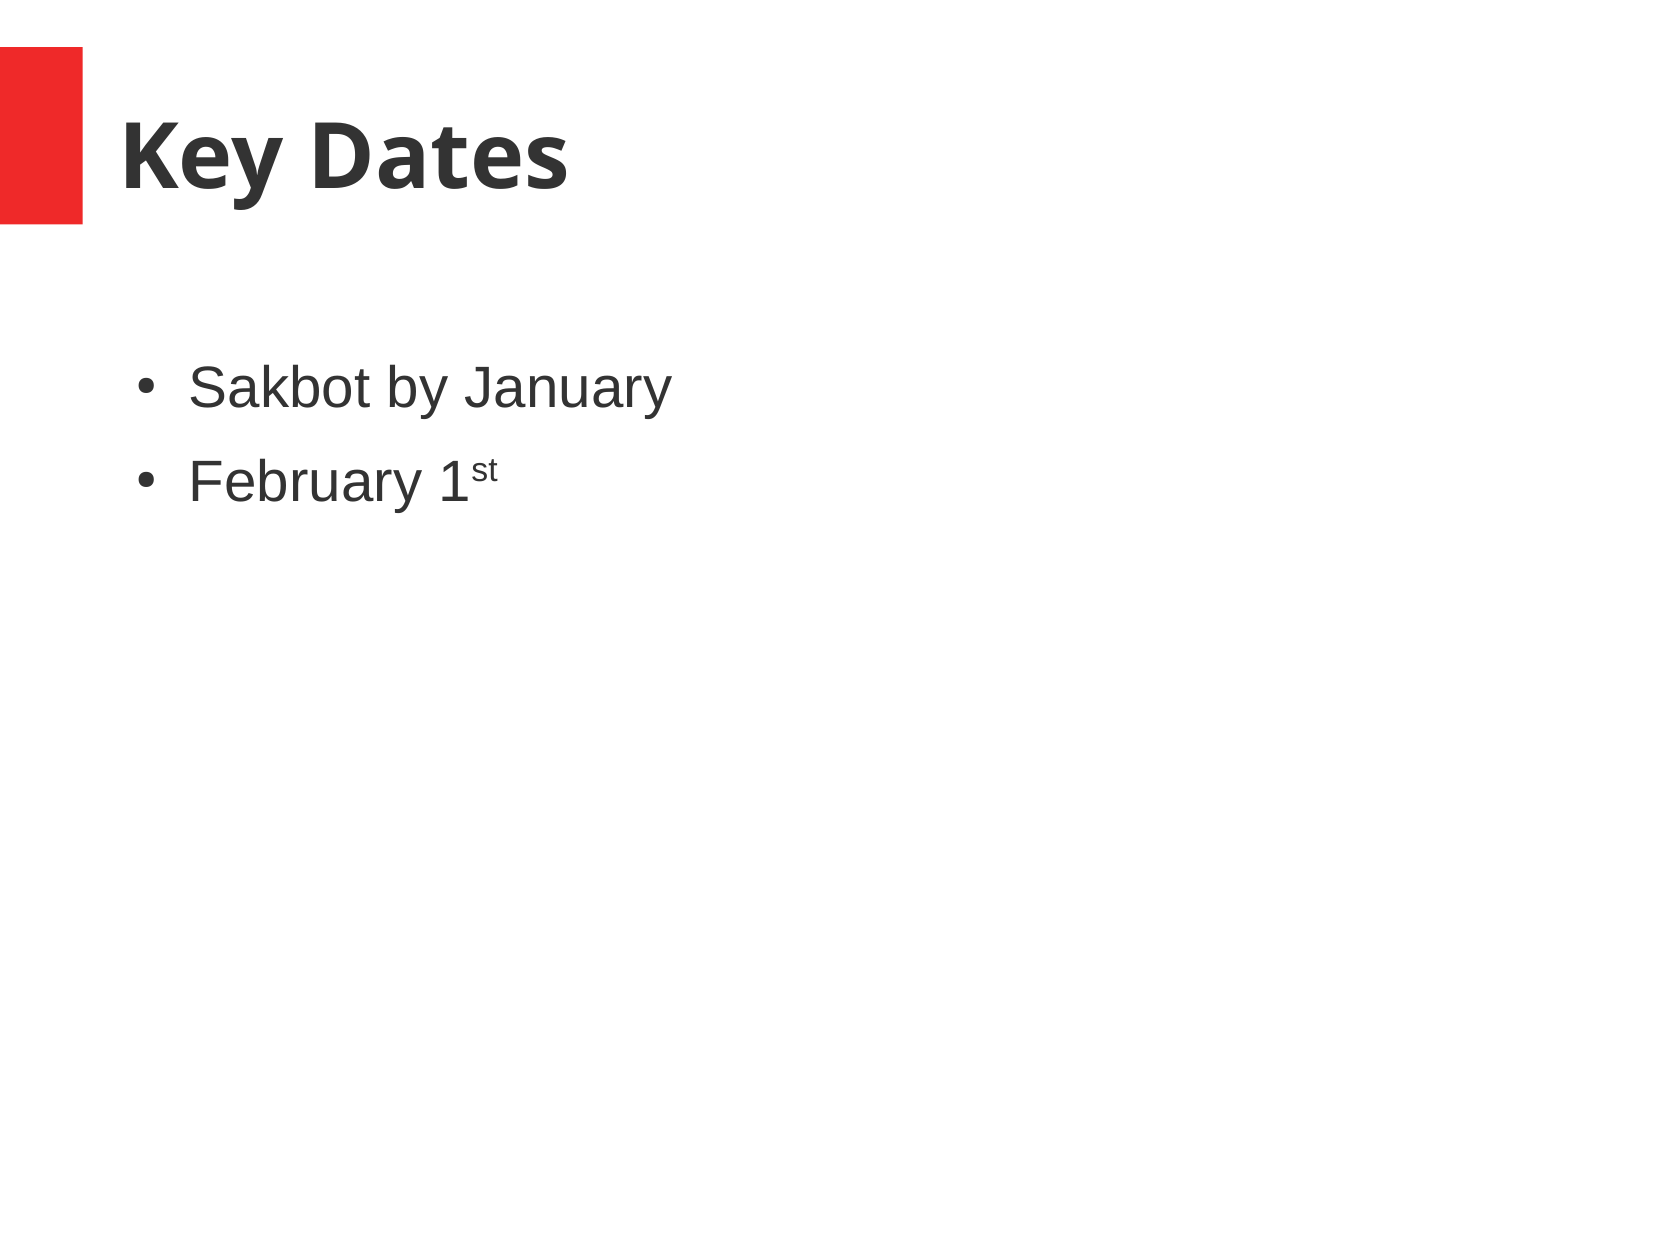

# Key Dates
Sakbot by January
February 1st